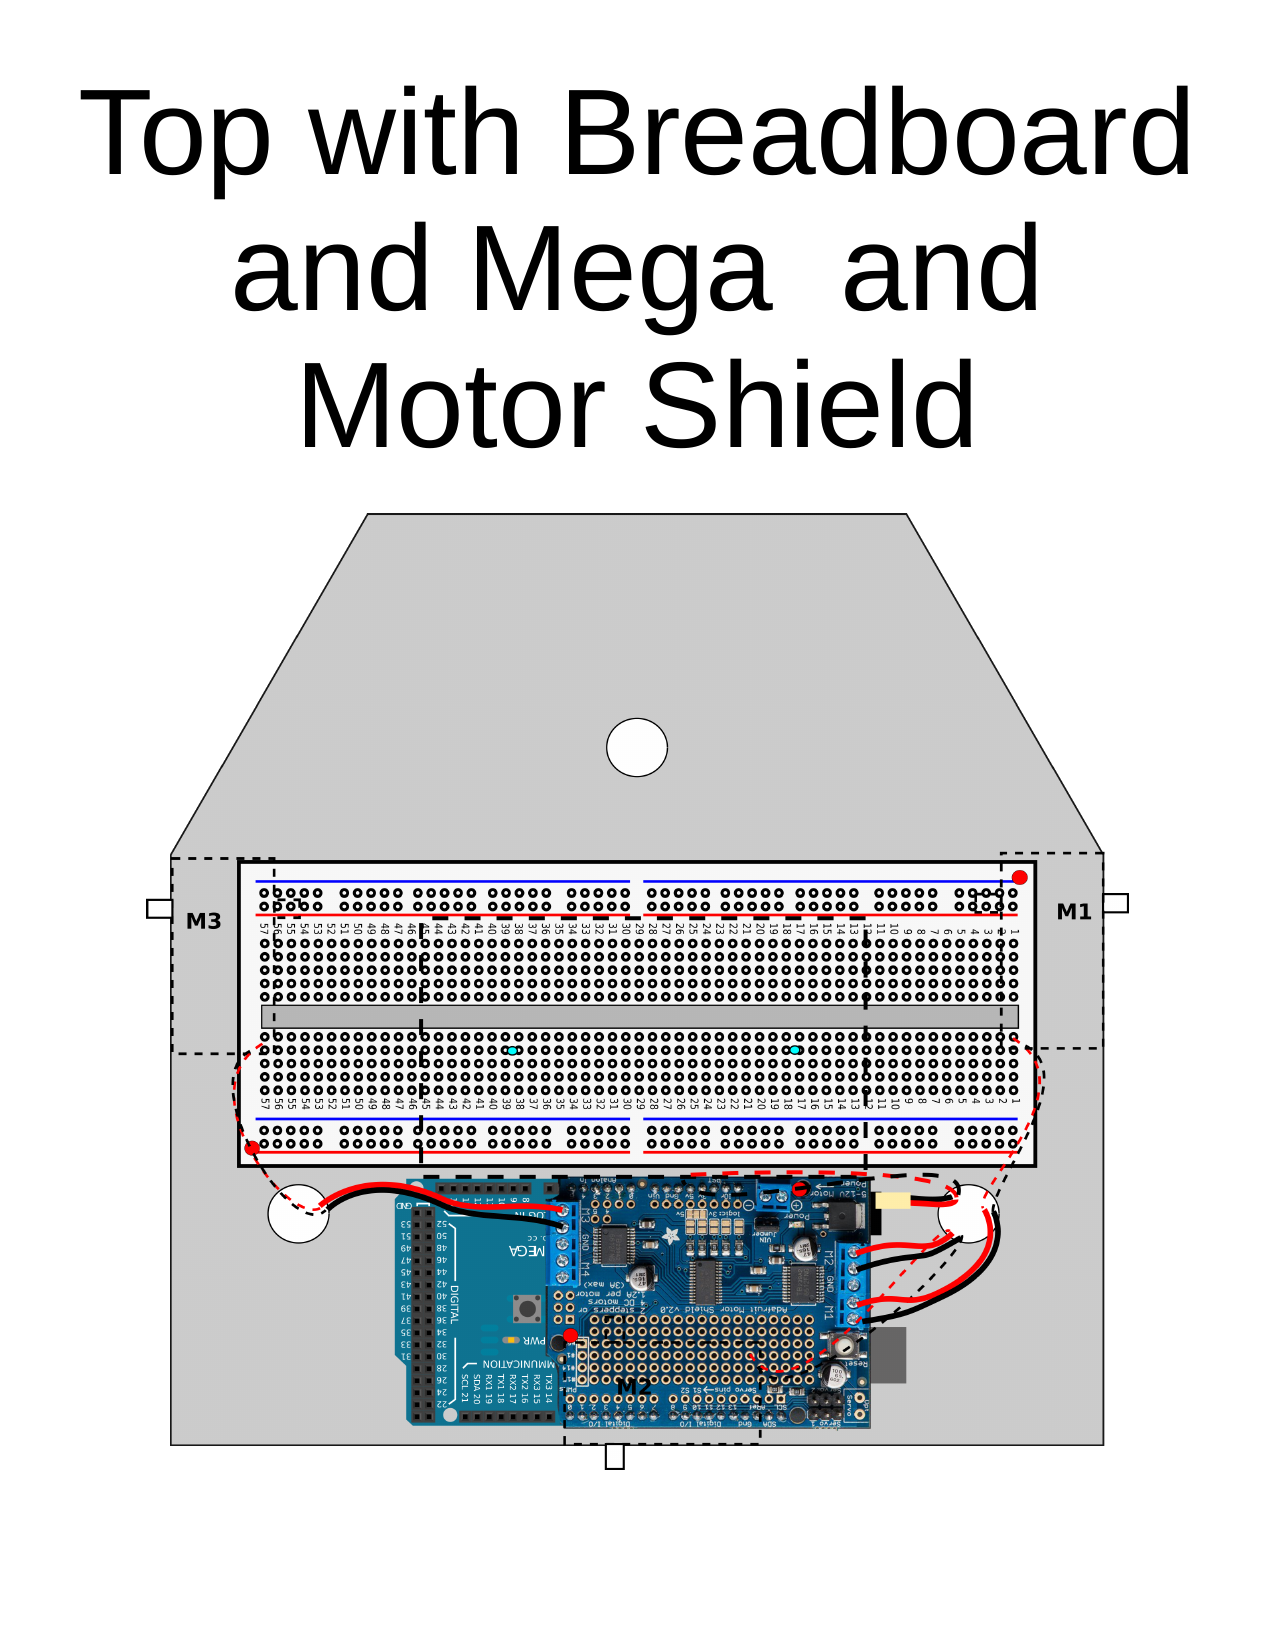

# Top with Breadboard and Mega and Motor Shield